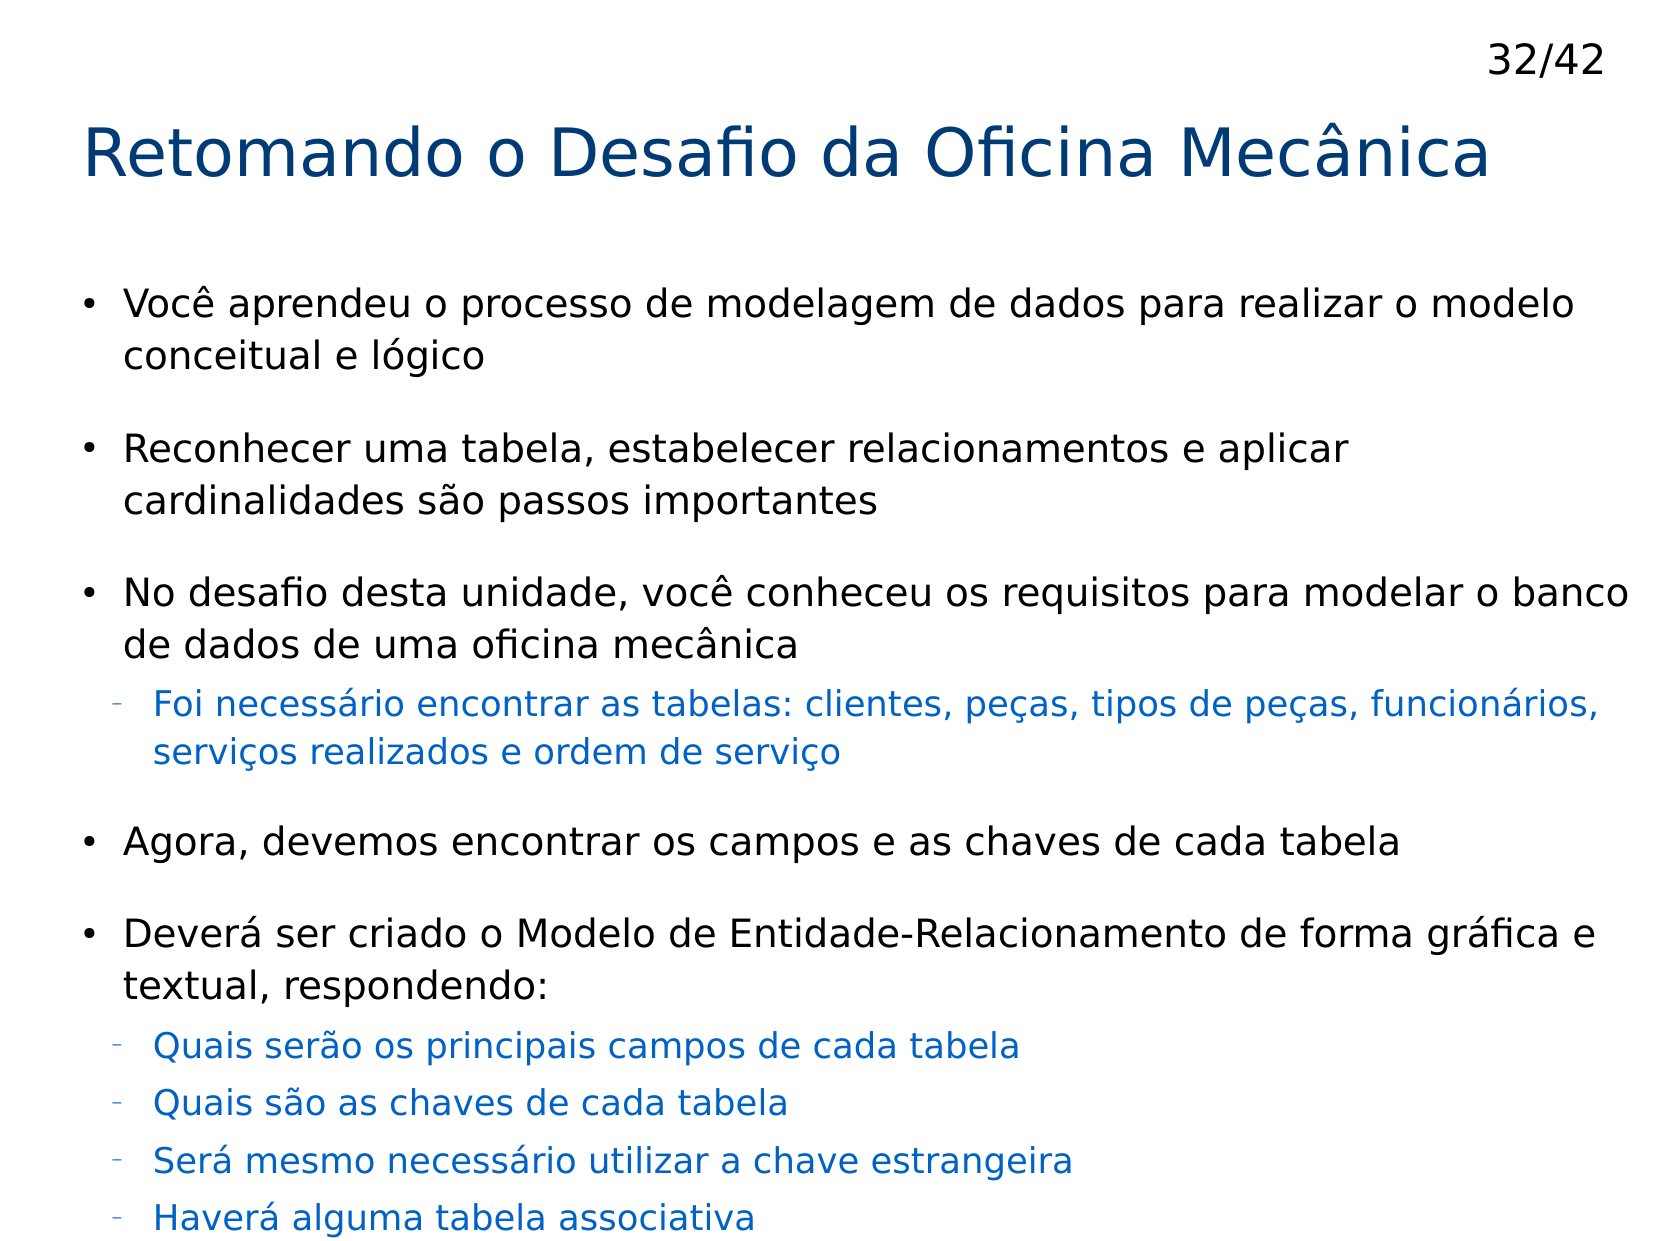

32
# Retomando o Desafio da Oficina Mecânica
Você aprendeu o processo de modelagem de dados para realizar o modelo conceitual e lógico
Reconhecer uma tabela, estabelecer relacionamentos e aplicar cardinalidades são passos importantes
No desafio desta unidade, você conheceu os requisitos para modelar o banco de dados de uma oficina mecânica
Foi necessário encontrar as tabelas: clientes, peças, tipos de peças, funcionários, serviços realizados e ordem de serviço
Agora, devemos encontrar os campos e as chaves de cada tabela
Deverá ser criado o Modelo de Entidade-Relacionamento de forma gráfica e textual, respondendo:
Quais serão os principais campos de cada tabela
Quais são as chaves de cada tabela
Será mesmo necessário utilizar a chave estrangeira
Haverá alguma tabela associativa